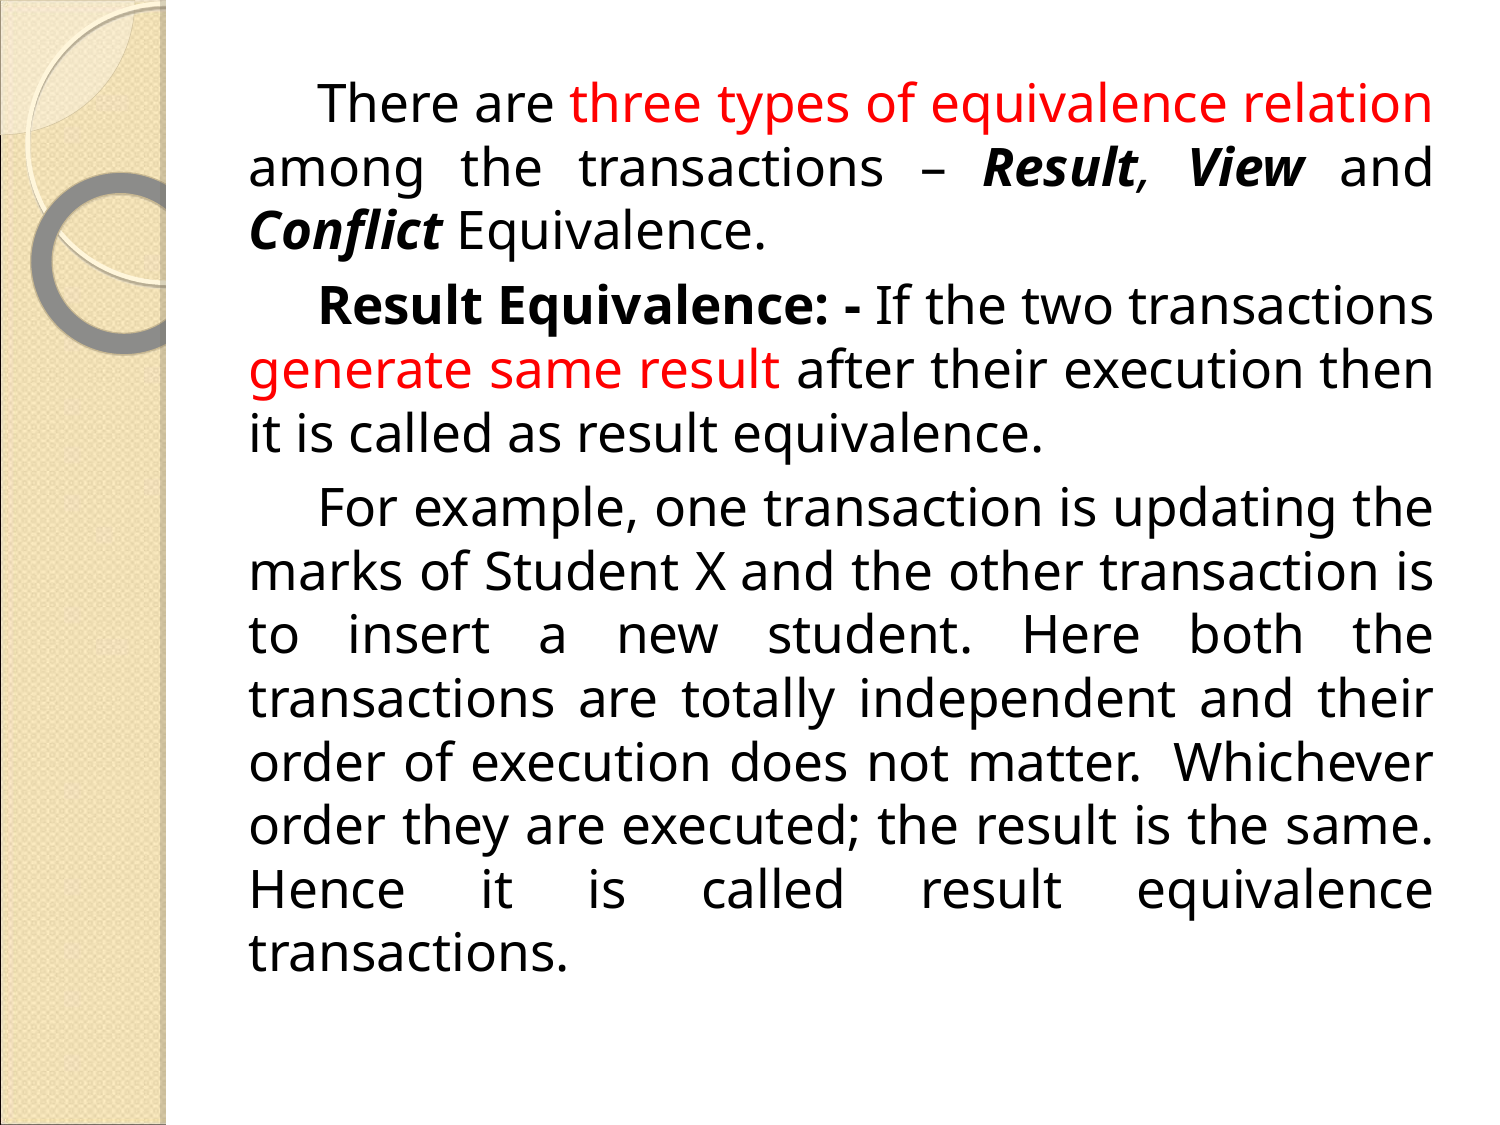

# There are three types of equivalence relation among the transactions – Result, View and Conflict Equivalence.
	Result Equivalence: - If the two transactions generate same result after their execution then it is called as result equivalence.
	For example, one transaction is updating the marks of Student X and the other transaction is to insert a new student. Here both the transactions are totally independent and their order of execution does not matter.  Whichever order they are executed; the result is the same. Hence it is called result equivalence transactions.